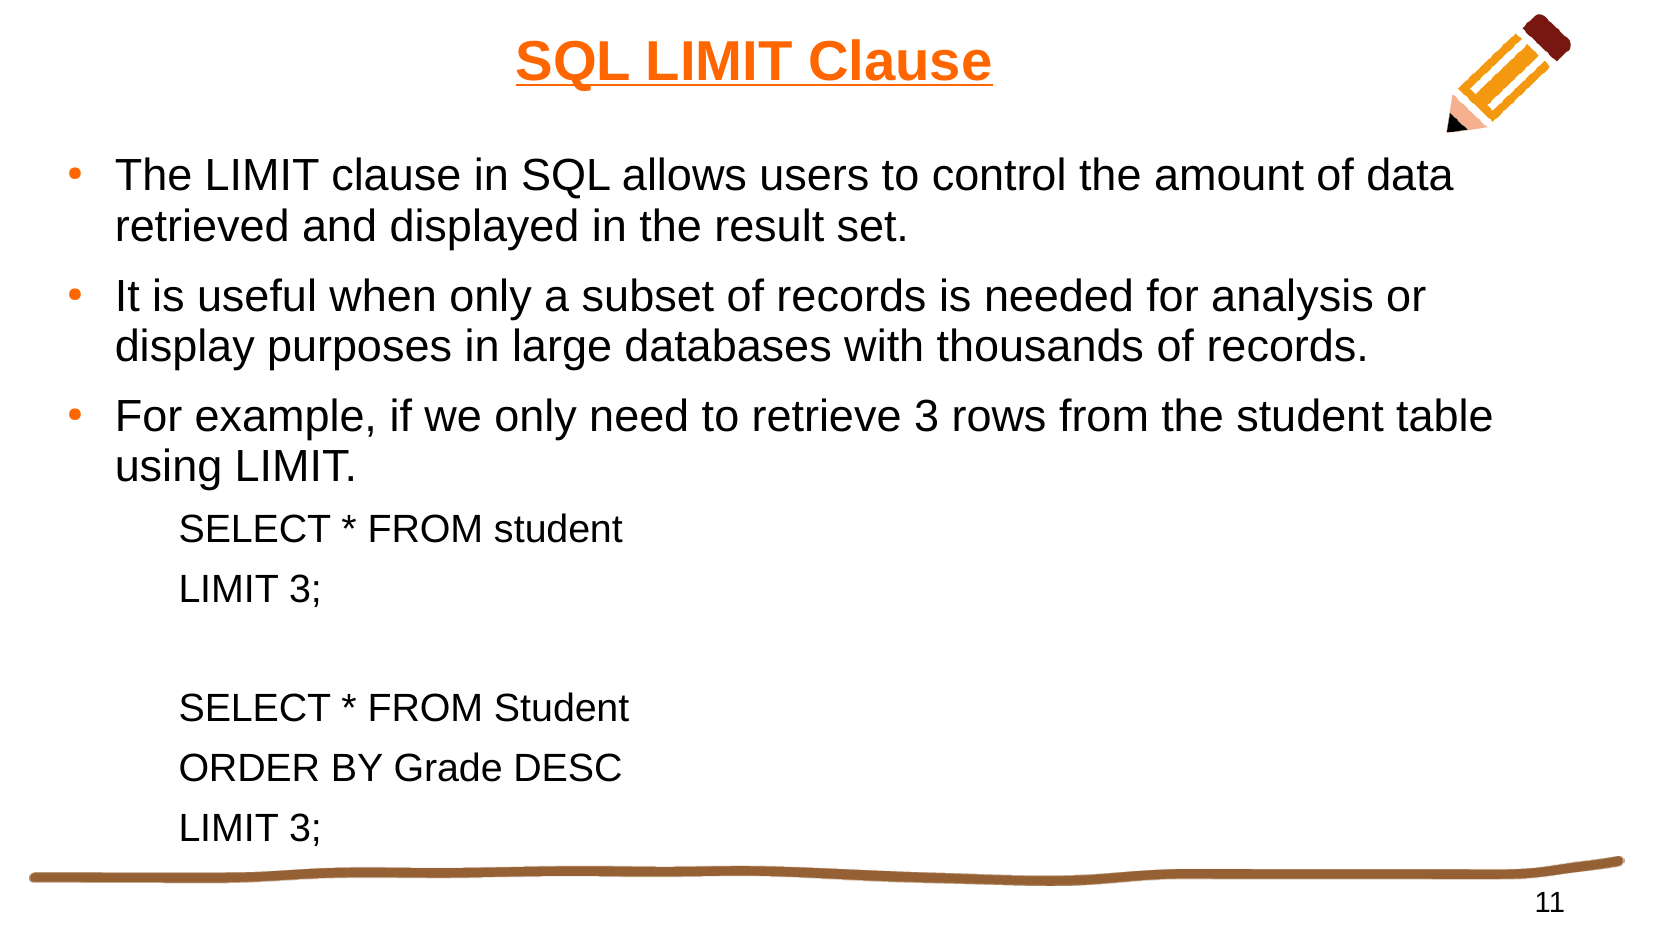

# SQL LIMIT Clause
The LIMIT clause in SQL allows users to control the amount of data retrieved and displayed in the result set.
It is useful when only a subset of records is needed for analysis or display purposes in large databases with thousands of records.
For example, if we only need to retrieve 3 rows from the student table using LIMIT.
SELECT * FROM student
LIMIT 3;
SELECT * FROM Student
ORDER BY Grade DESC
LIMIT 3;
11